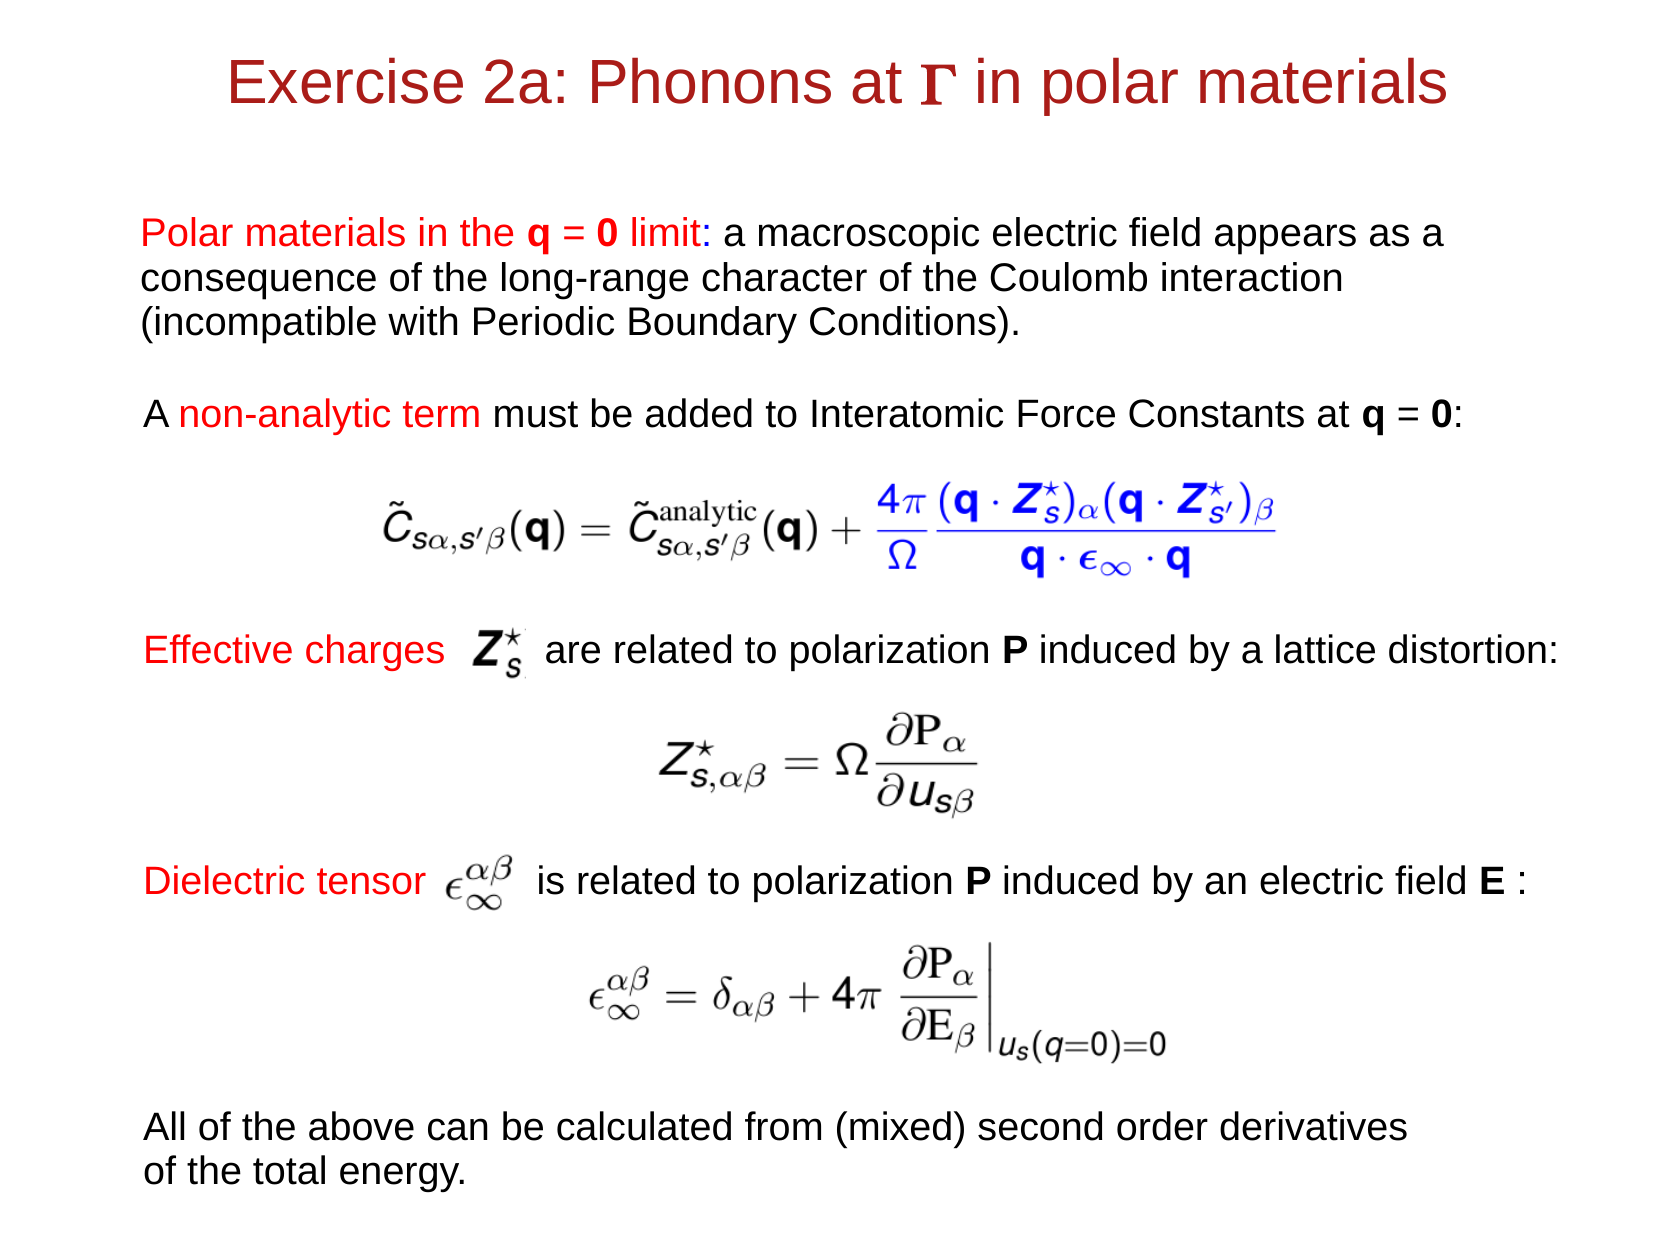

# Exercise 2a: Phonons at Γ in polar materials
Polar materials in the q = 0 limit: a macroscopic electric field appears as a consequence of the long-range character of the Coulomb interaction (incompatible with Periodic Boundary Conditions).
A non-analytic term must be added to Interatomic Force Constants at q = 0:
Effective charges are related to polarization P induced by a lattice distortion:
Dielectric tensor is related to polarization P induced by an electric field E :
All of the above can be calculated from (mixed) second order derivatives of the total energy.